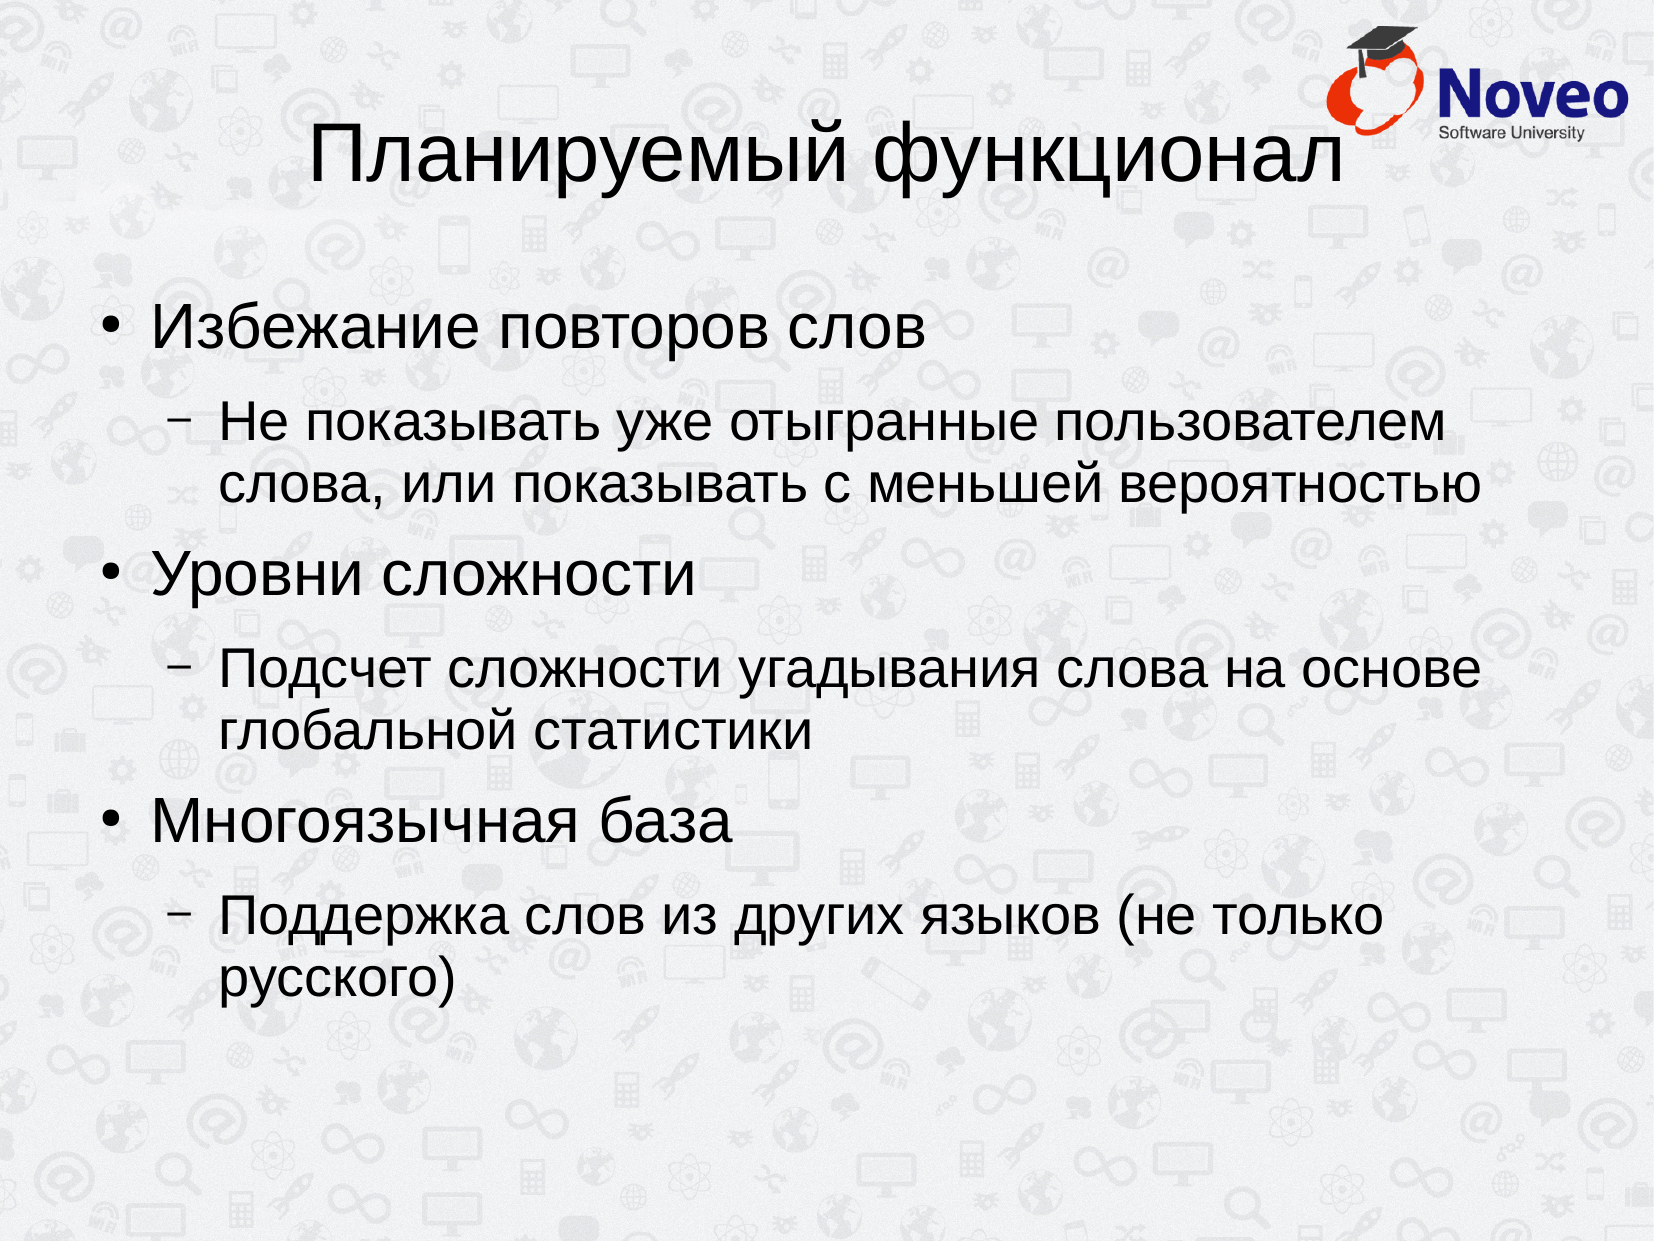

# Планируемый функционал
Избежание повторов слов
Не показывать уже отыгранные пользователем слова, или показывать с меньшей вероятностью
Уровни сложности
Подсчет сложности угадывания слова на основе глобальной статистики
Многоязычная база
Поддержка слов из других языков (не только русского)